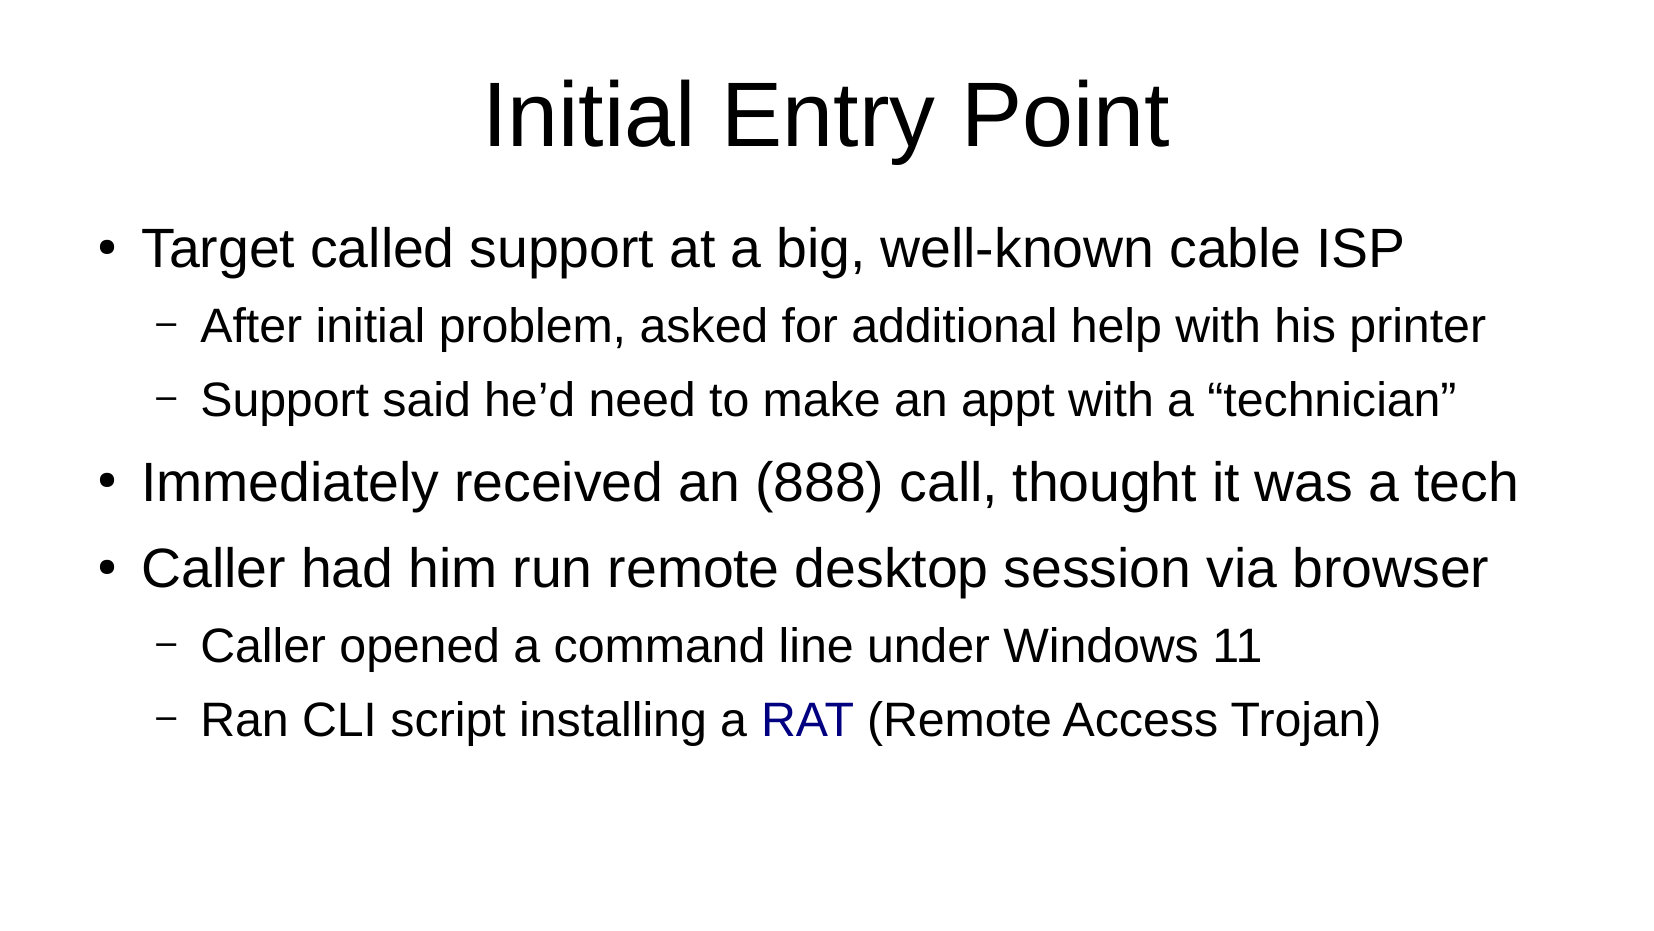

# Initial Entry Point
Target called support at a big, well-known cable ISP
After initial problem, asked for additional help with his printer
Support said he’d need to make an appt with a “technician”
Immediately received an (888) call, thought it was a tech
Caller had him run remote desktop session via browser
Caller opened a command line under Windows 11
Ran CLI script installing a RAT (Remote Access Trojan)